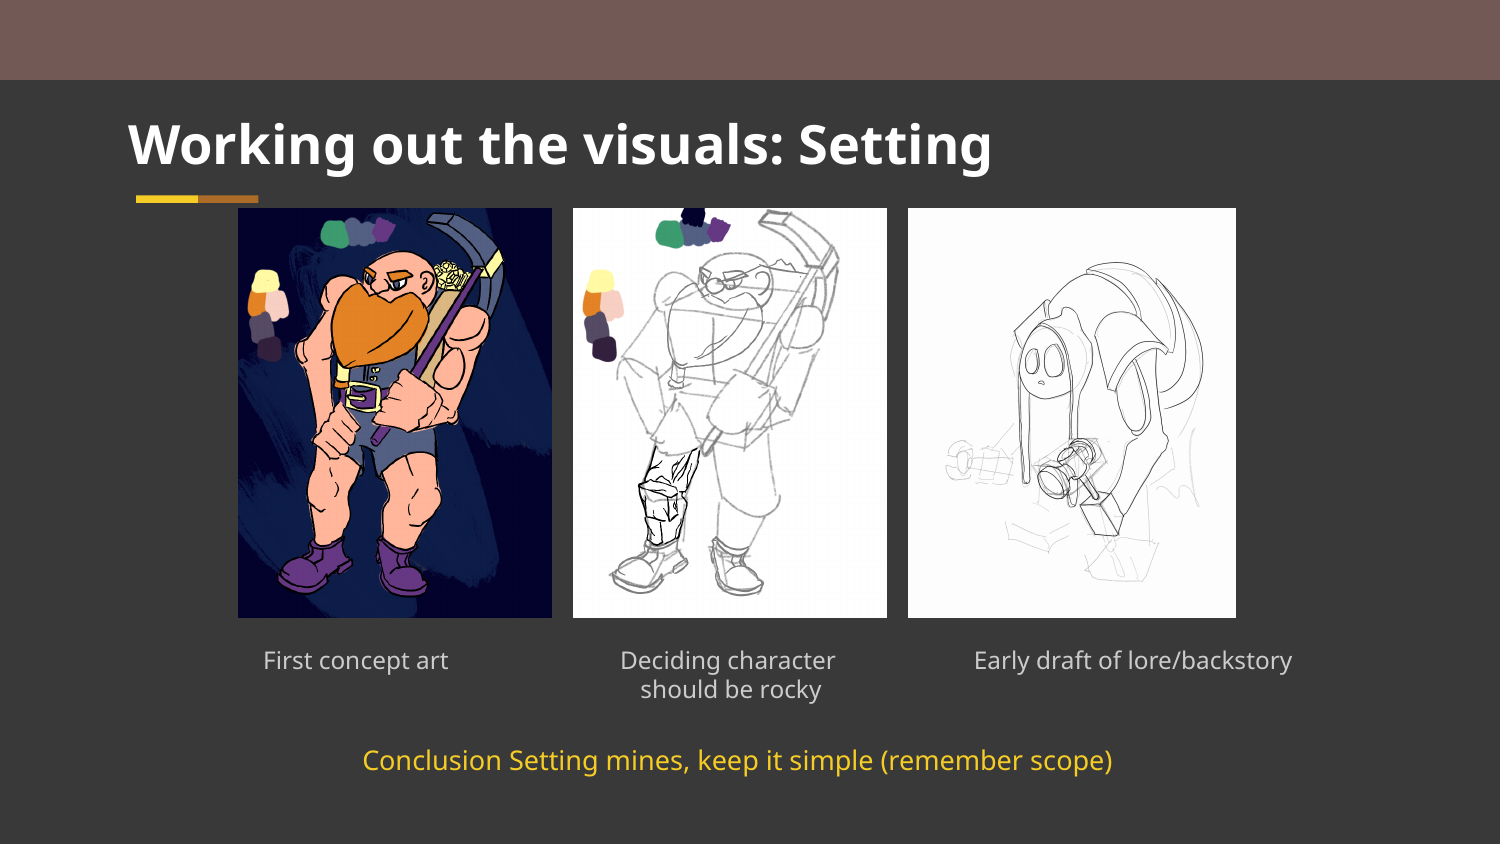

# Working out the visuals: Setting
First concept art
Deciding character
should be rocky
Early draft of lore/backstory
Conclusion Setting mines, keep it simple (remember scope)